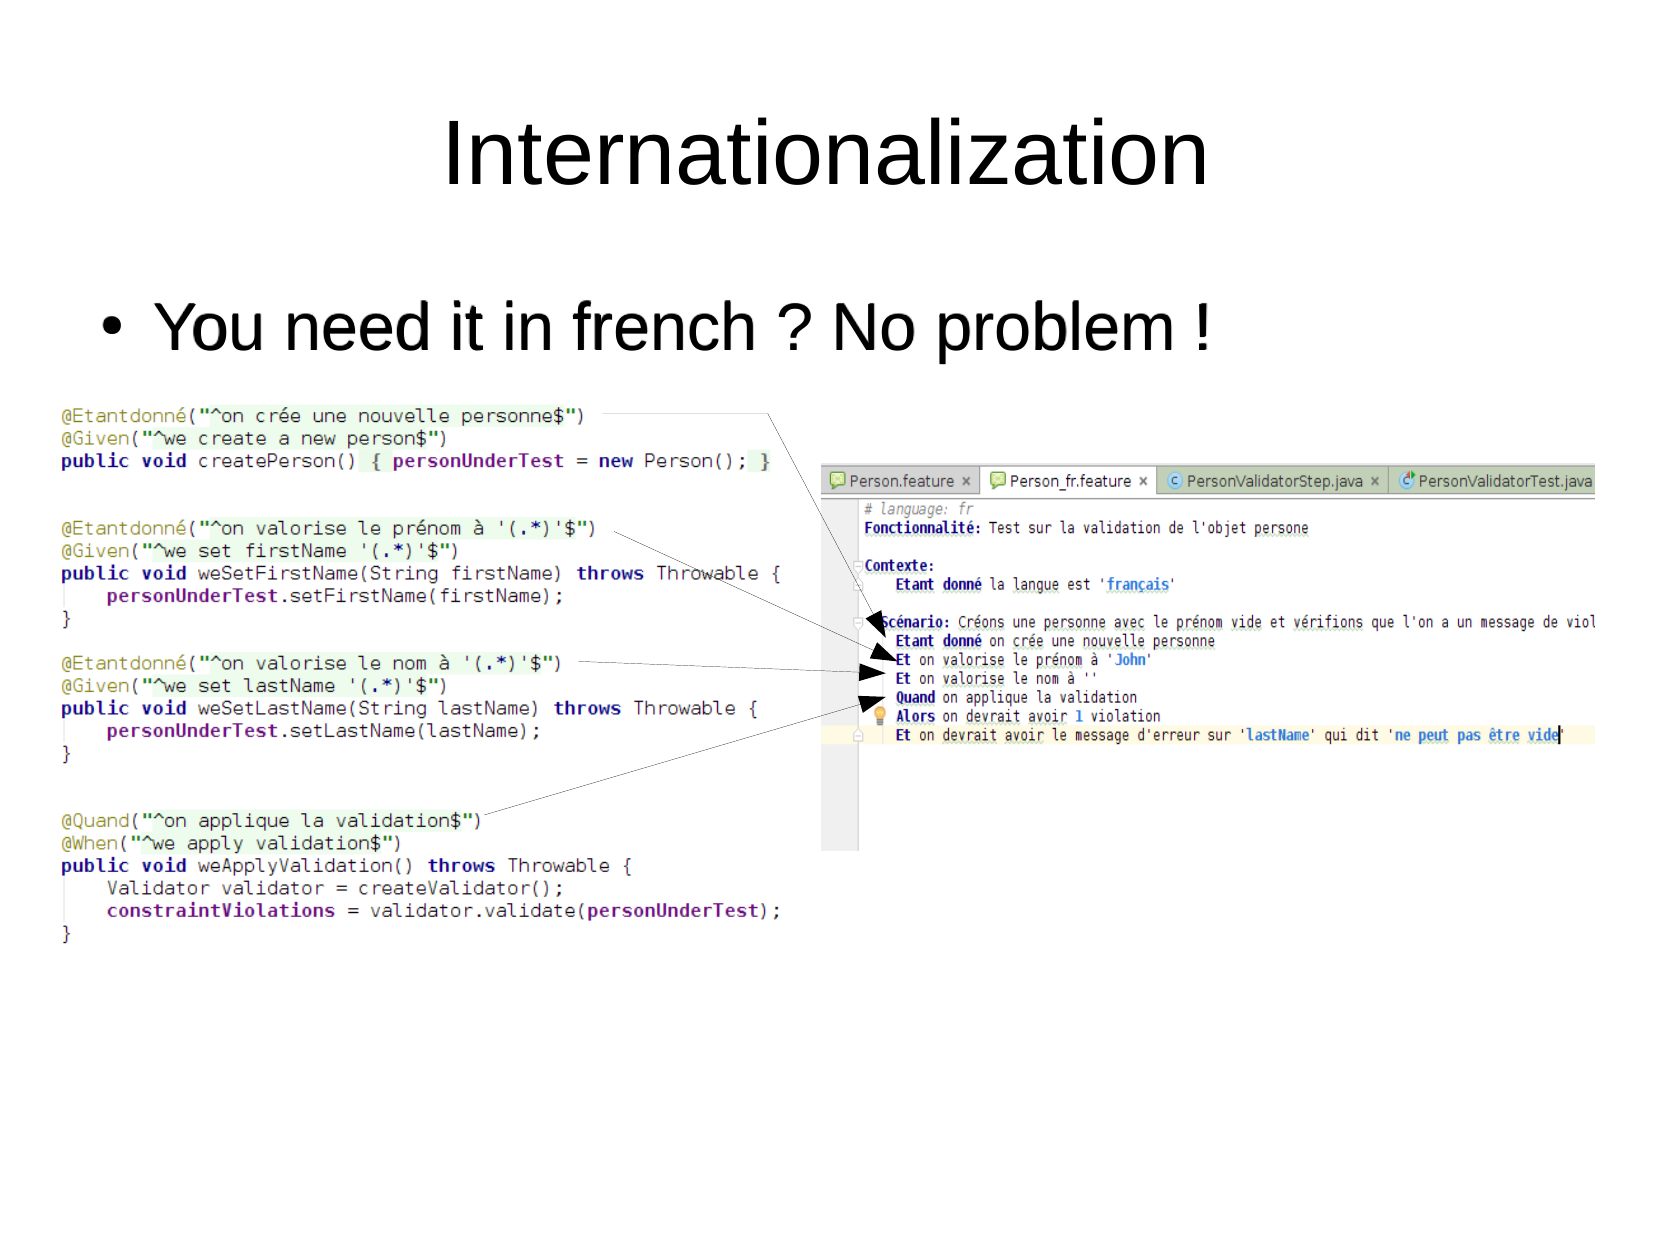

# Internationalization
You need it in french ? No problem !